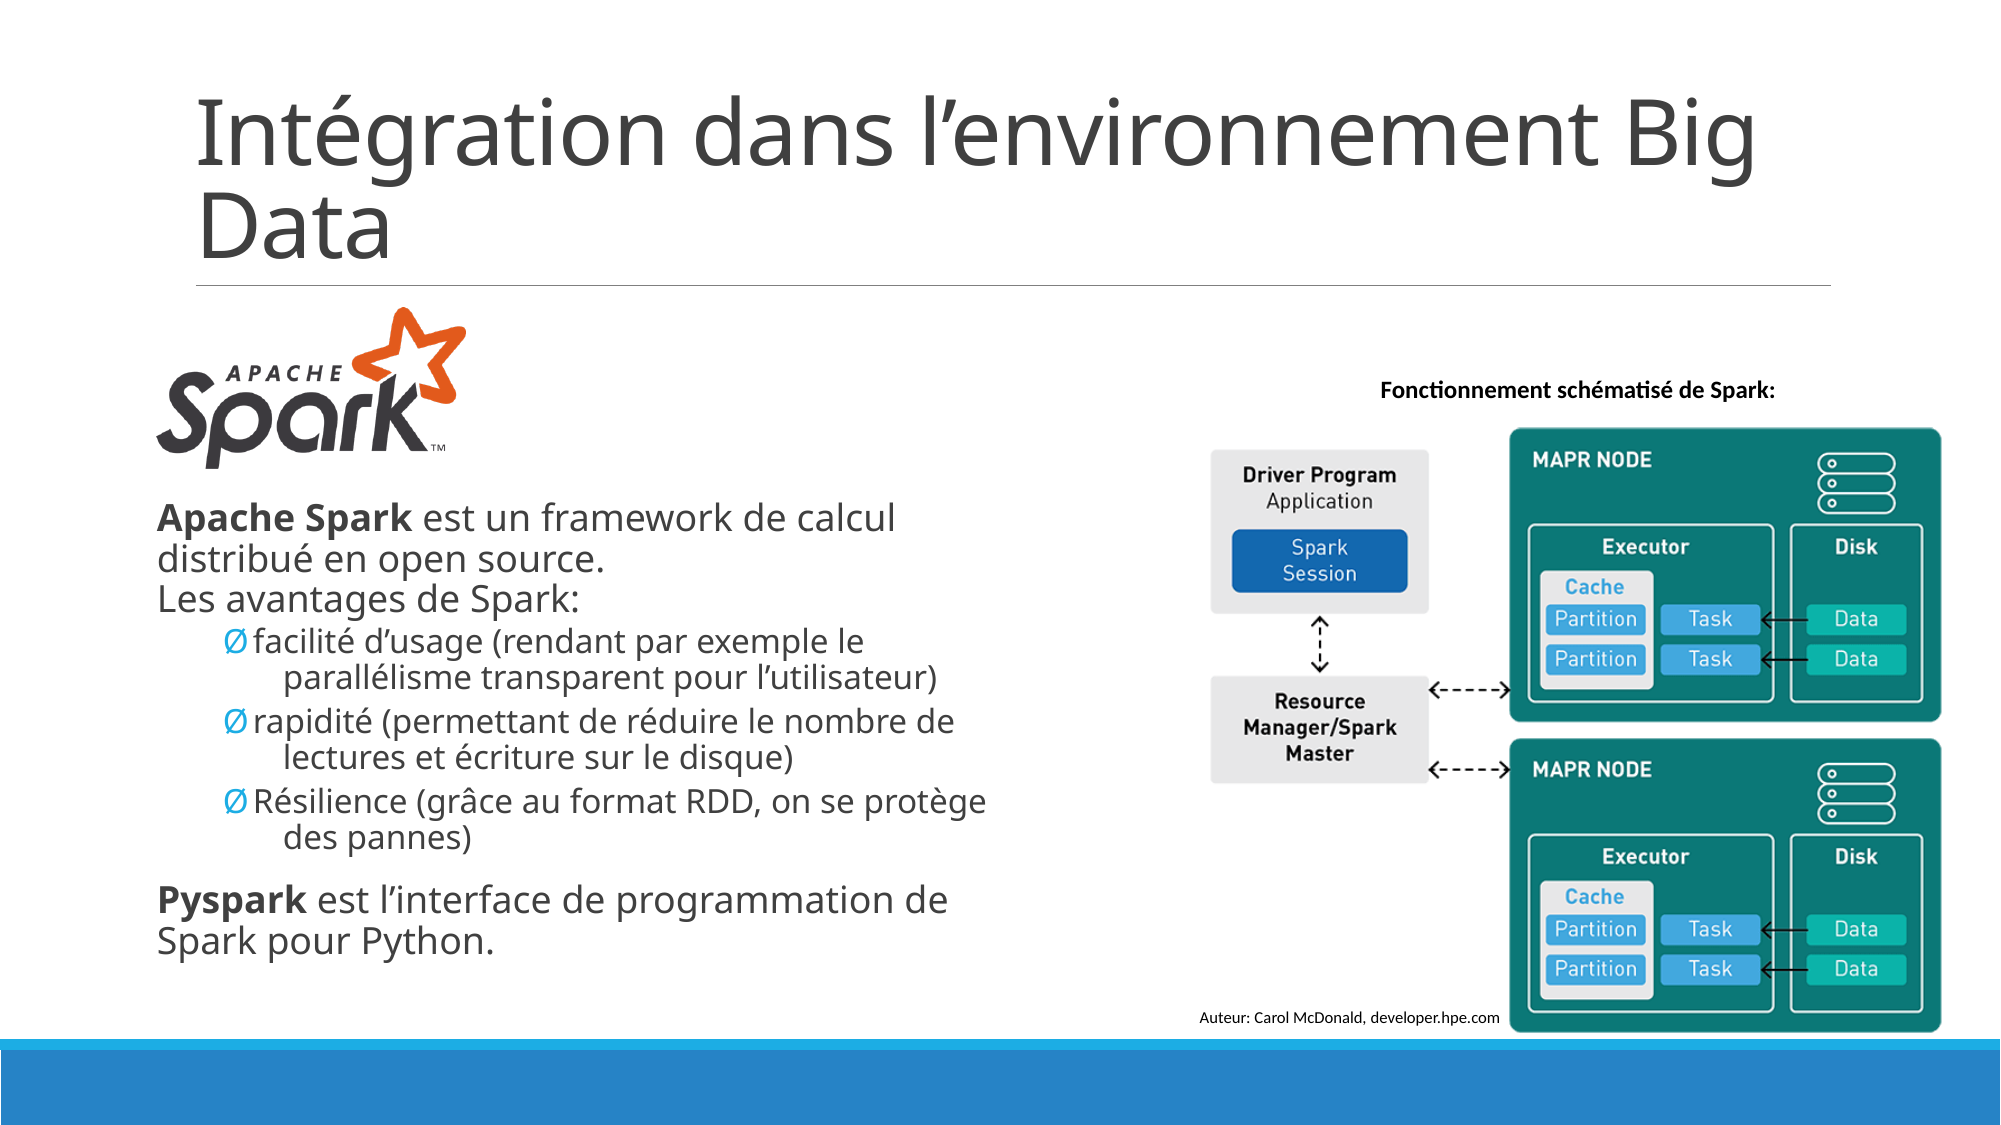

# Intégration dans l’environnement Big Data
Fonctionnement schématisé de Spark:
Apache Spark est un framework de calcul distribué en open source.
Les avantages de Spark:
facilité d’usage (rendant par exemple le parallélisme transparent pour l’utilisateur)
rapidité (permettant de réduire le nombre de lectures et écriture sur le disque)
Résilience (grâce au format RDD, on se protège des pannes)
Pyspark est l’interface de programmation de Spark pour Python.
Auteur: Carol McDonald, developer.hpe.com